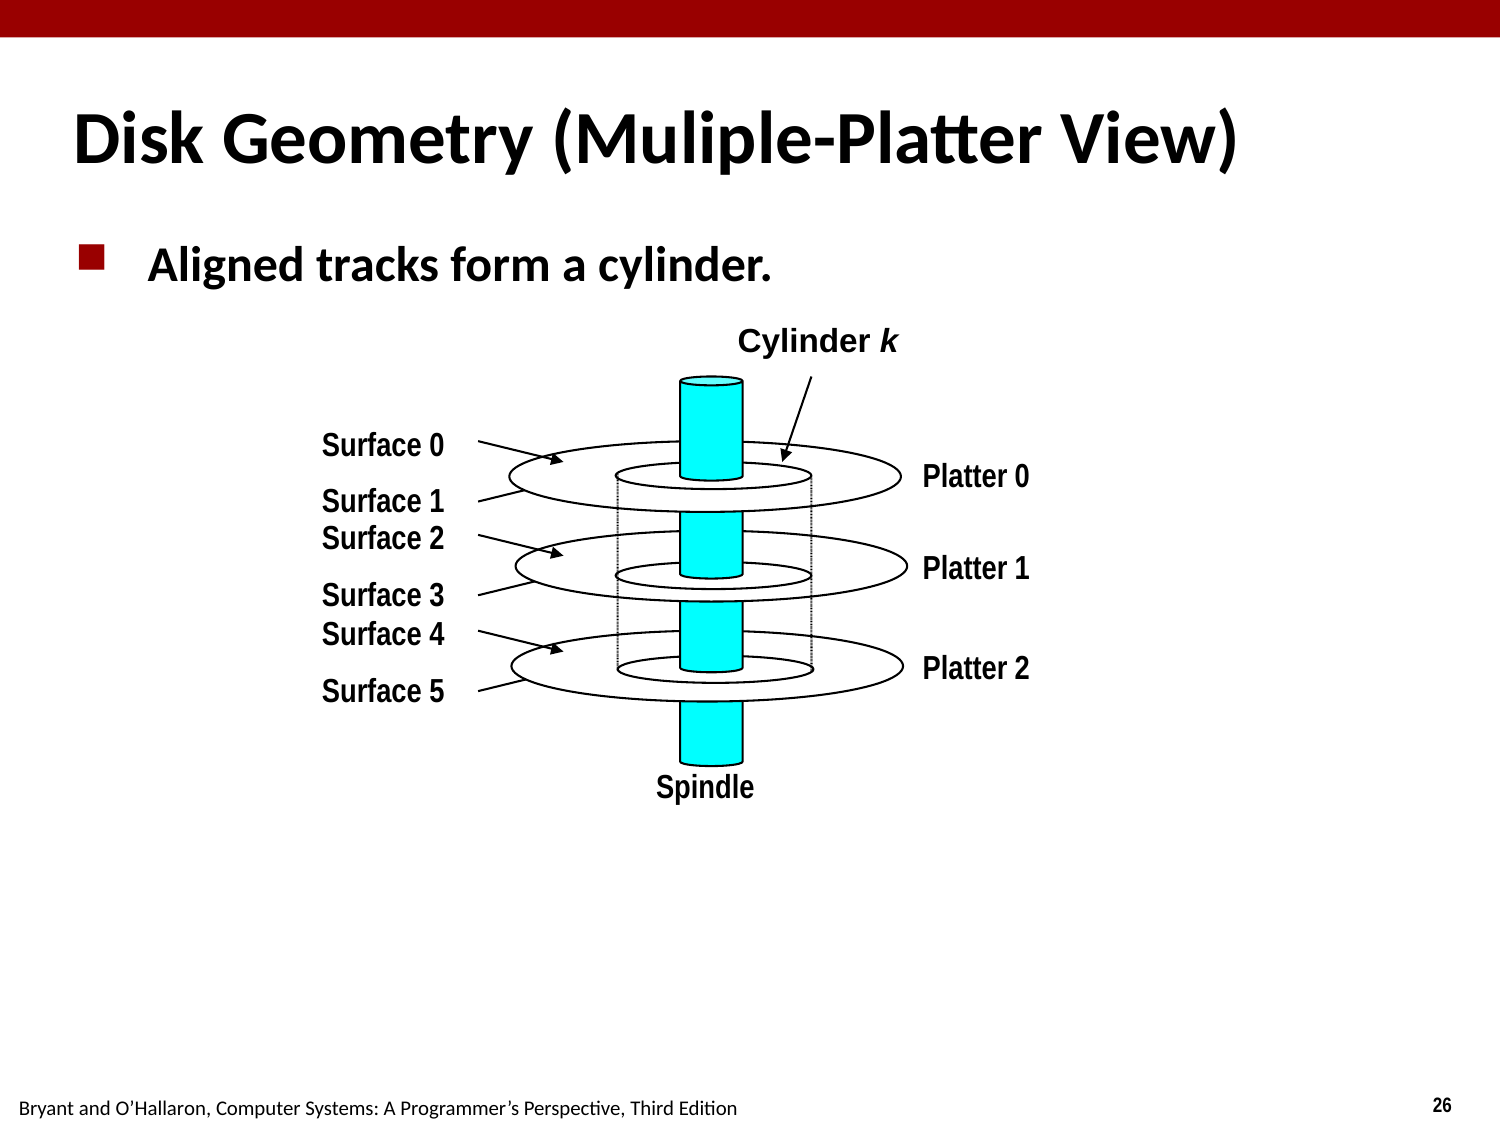

# Disk Geometry (Muliple-Platter View)
 Aligned tracks form a cylinder.
Cylinder k
Surface 0
Platter 0
Surface 1
Surface 2
Platter 1
Surface 3
Surface 4
Platter 2
Surface 5
Spindle